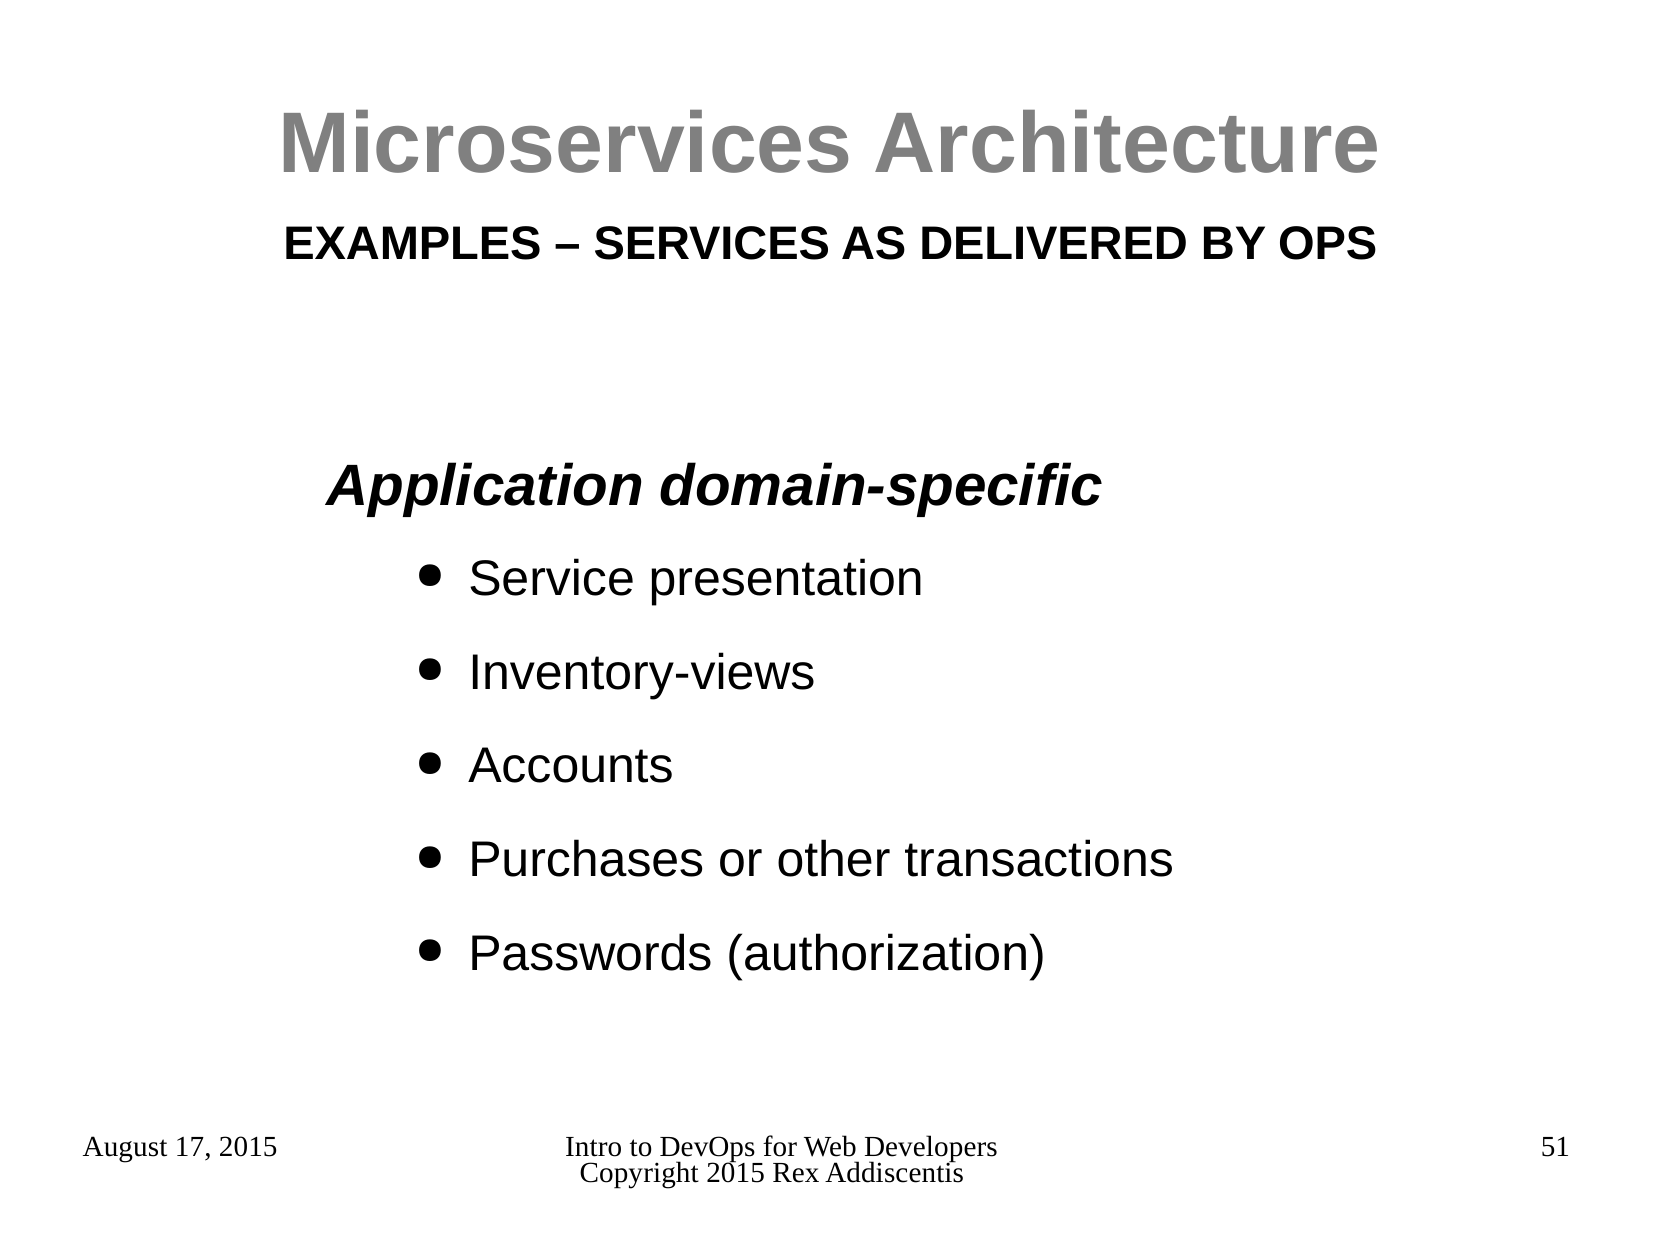

# Microservices Architecture
EXAMPLES – SERVICES AS DELIVERED BY OPS
Application domain-specific
Service presentation
Inventory-views
Accounts
Purchases or other transactions
Passwords (authorization)
August 17, 2015
Intro to DevOps for Web Developers Copyright 2015 Rex Addiscentis
51